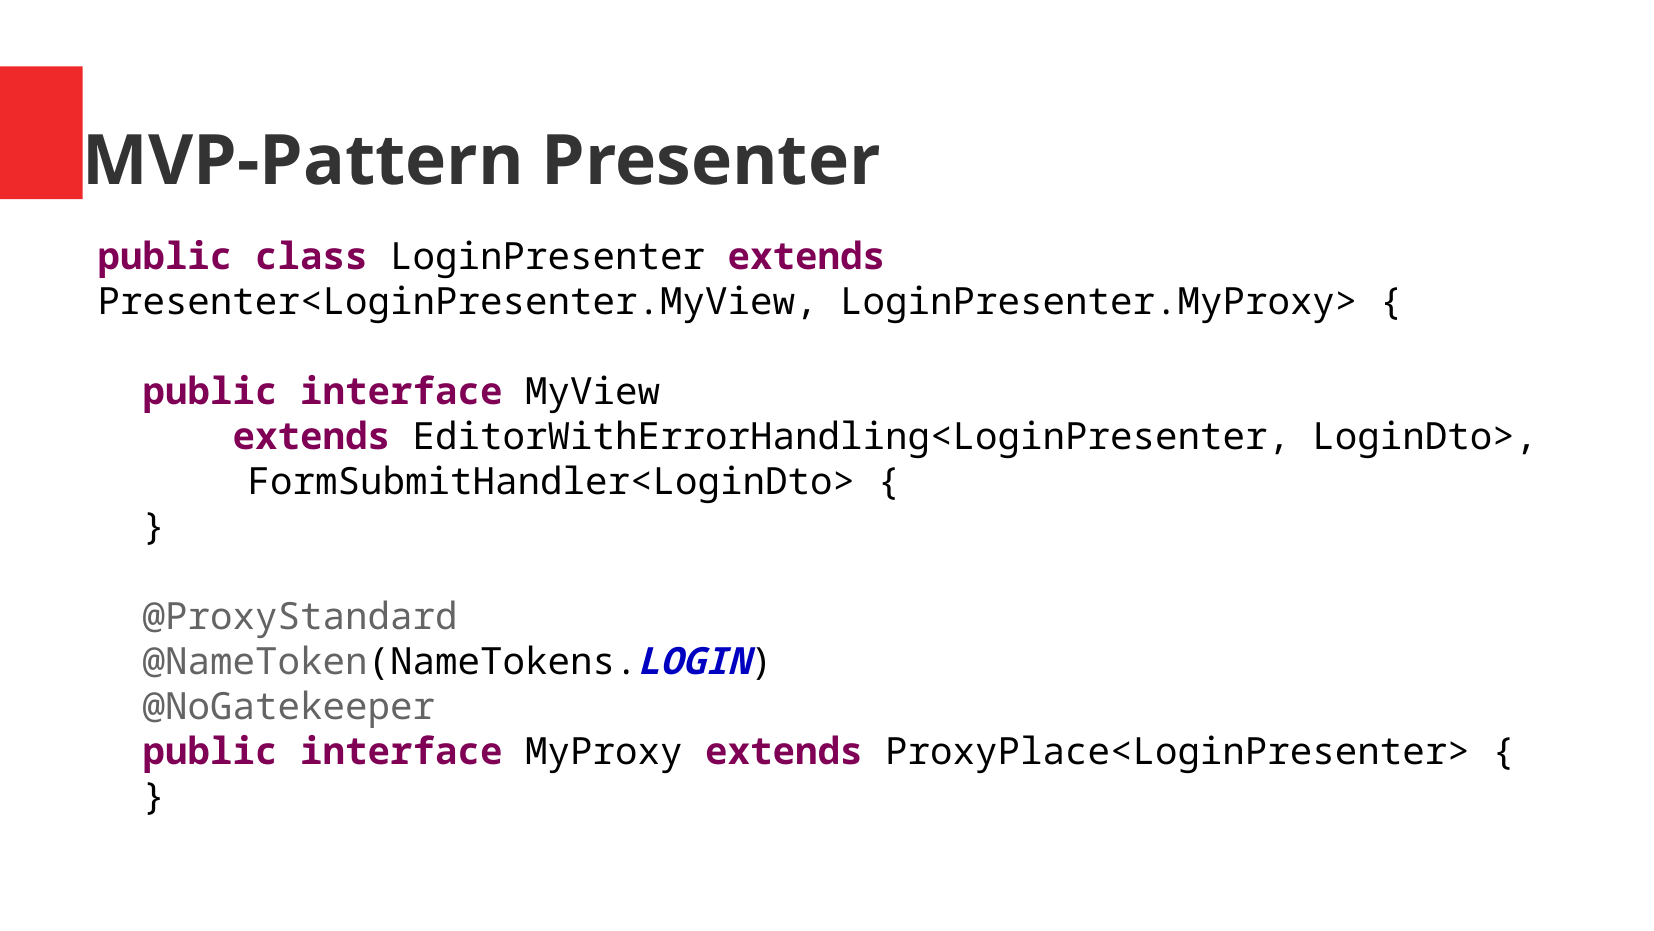

# MVP-Pattern Presenter
public class LoginPresenter extends Presenter<LoginPresenter.MyView, LoginPresenter.MyProxy> {
 public interface MyView
 extends EditorWithErrorHandling<LoginPresenter, LoginDto>, 	FormSubmitHandler<LoginDto> {
 }
 @ProxyStandard
 @NameToken(NameTokens.LOGIN)
 @NoGatekeeper
 public interface MyProxy extends ProxyPlace<LoginPresenter> {
 }